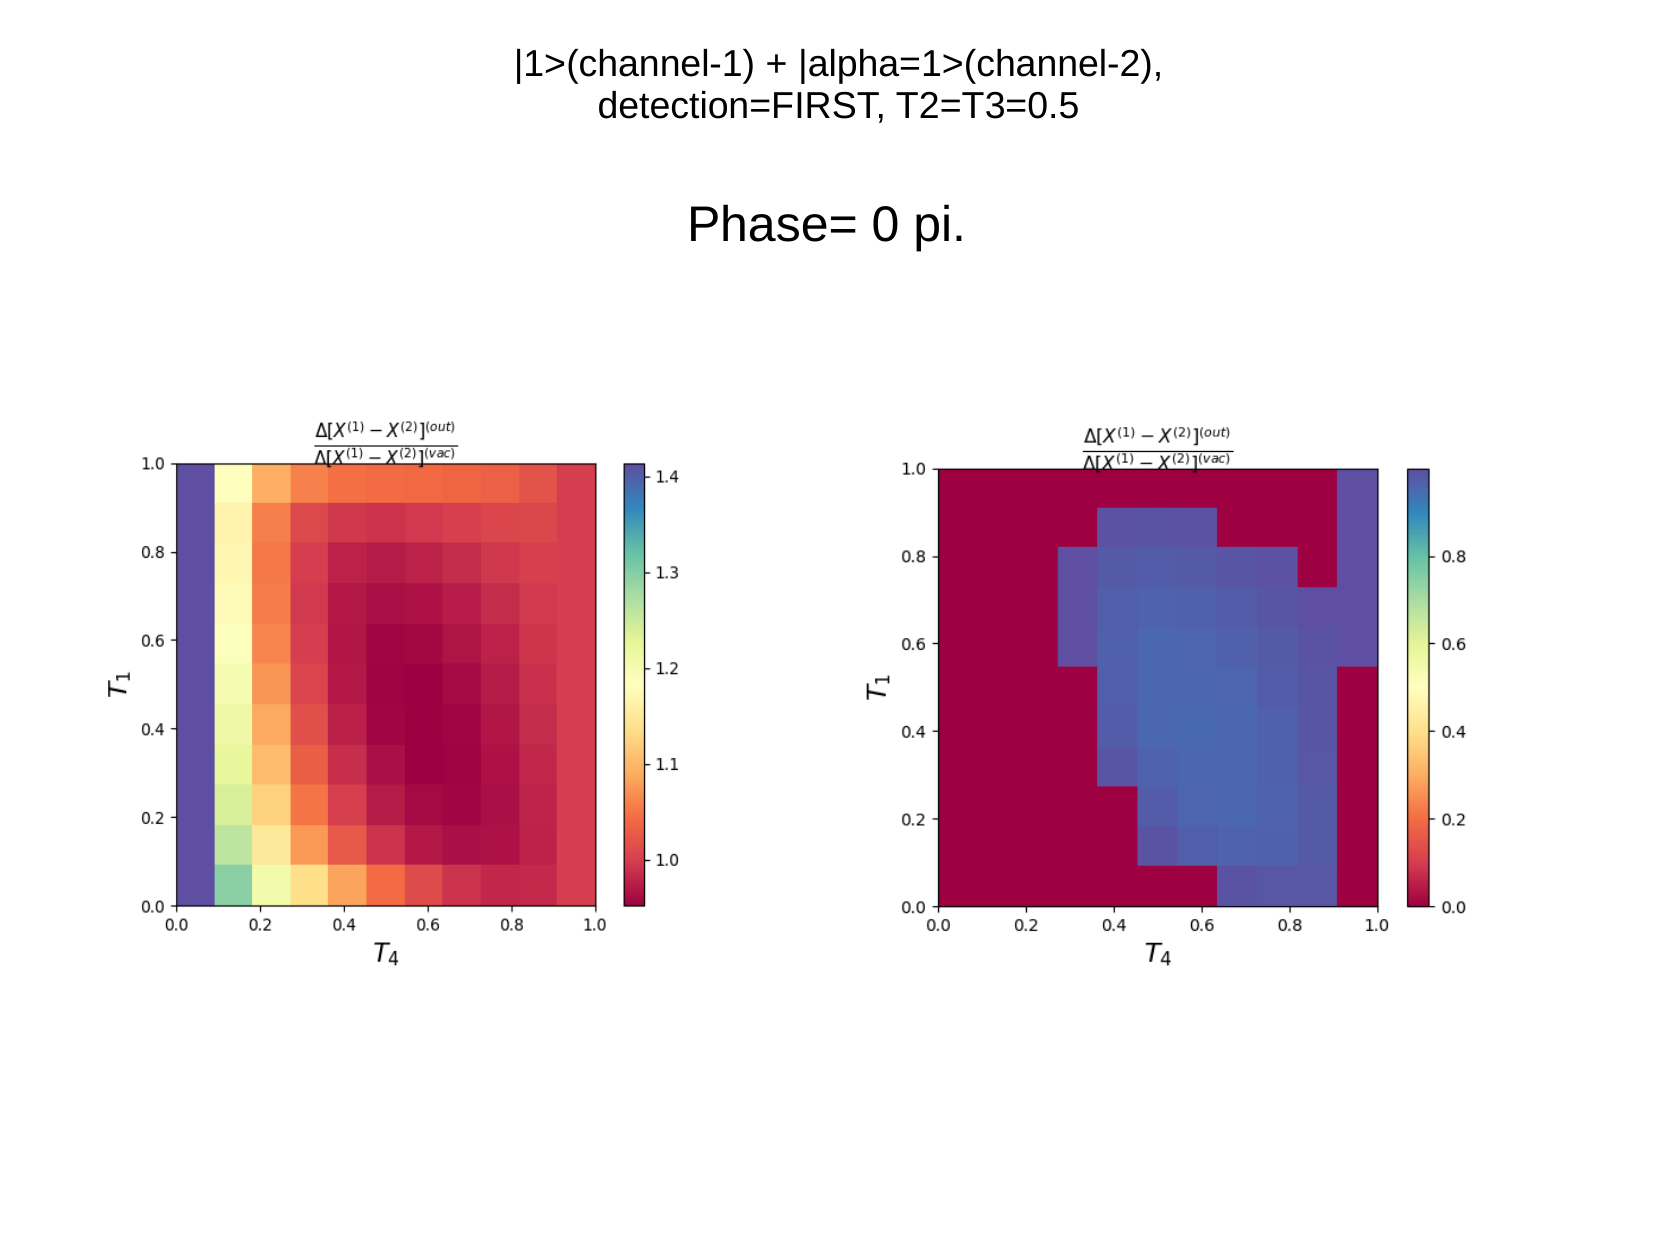

# |1>(channel-1) + |alpha=1>(channel-2), detection=FIRST, T2=T3=0.5
Phase= 0 pi.